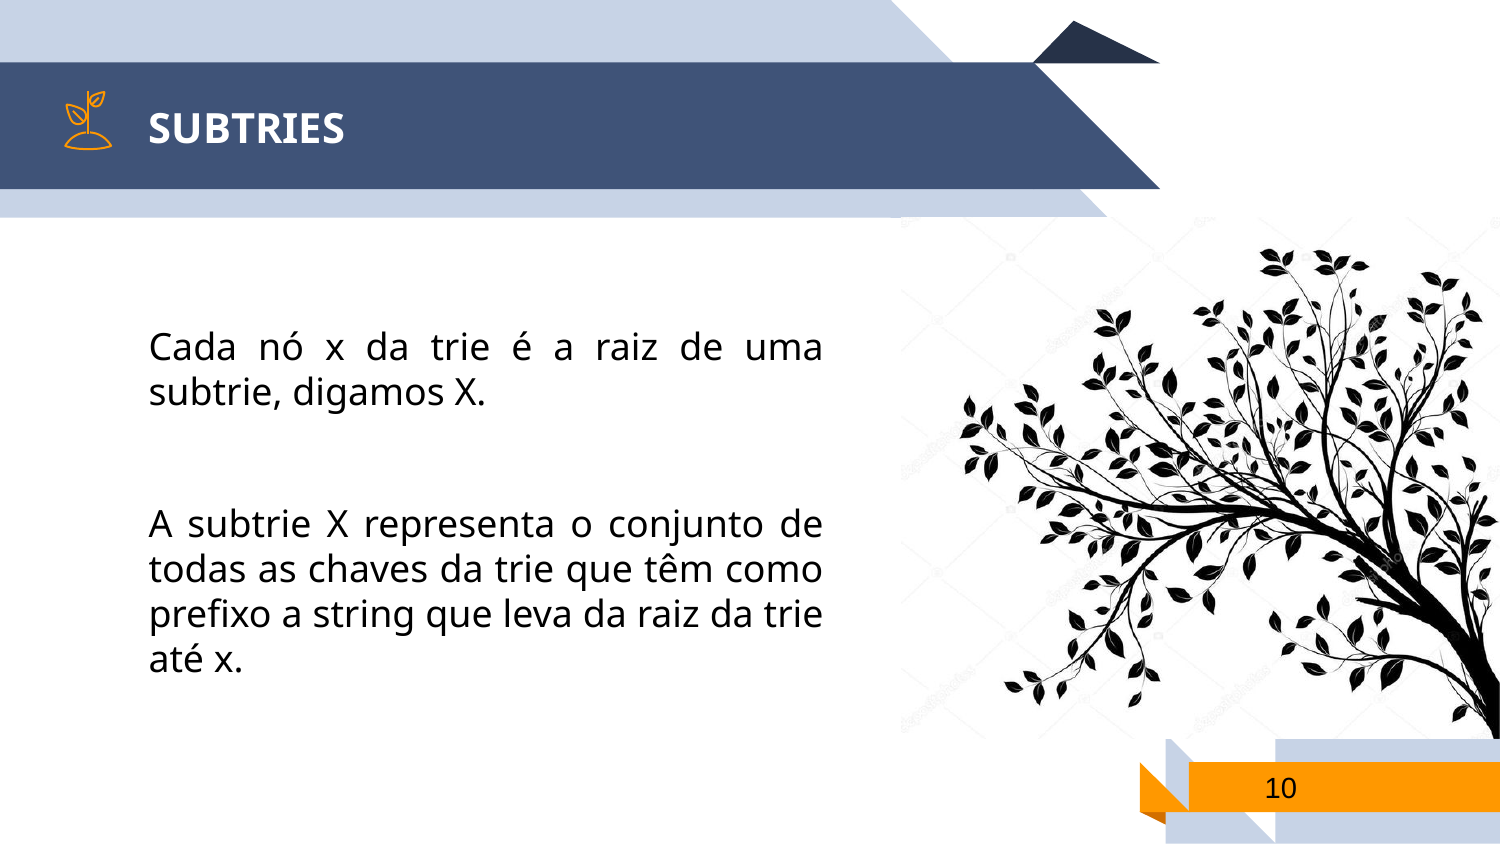

# SUBTRIES
Cada nó x da trie é a raiz de uma subtrie, digamos X.
A subtrie X representa o conjunto de todas as chaves da trie que têm como prefixo a string que leva da raiz da trie até x.